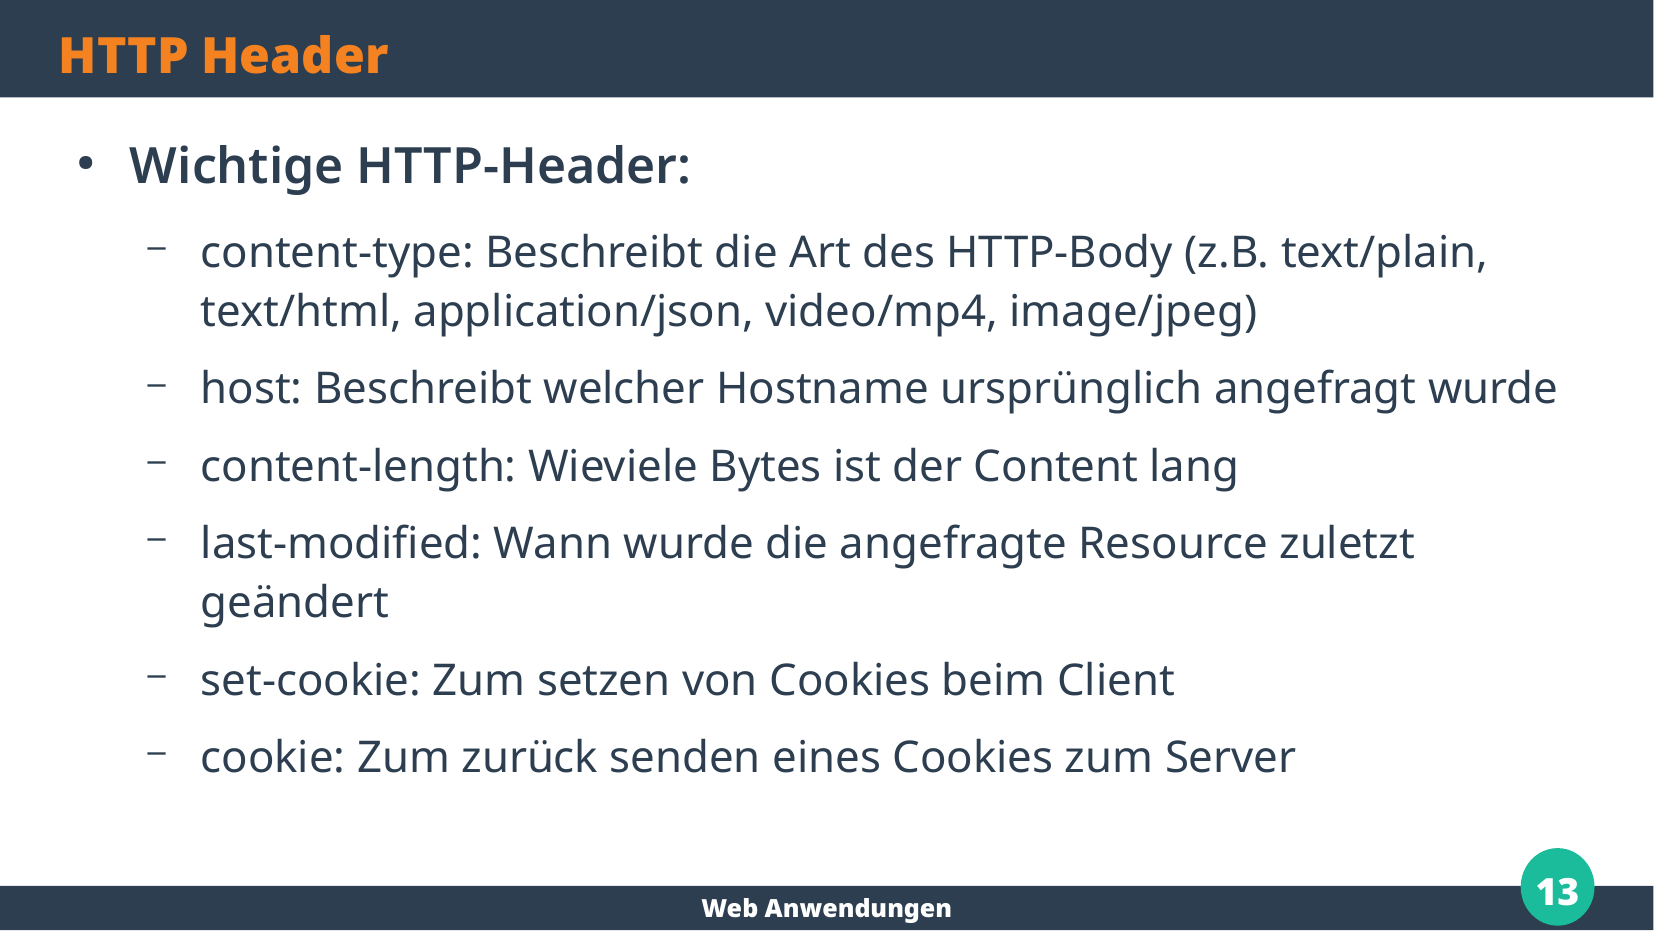

# HTTP Header
Wichtige HTTP-Header:
content-type: Beschreibt die Art des HTTP-Body (z.B. text/plain, text/html, application/json, video/mp4, image/jpeg)
host: Beschreibt welcher Hostname ursprünglich angefragt wurde
content-length: Wieviele Bytes ist der Content lang
last-modified: Wann wurde die angefragte Resource zuletzt geändert
set-cookie: Zum setzen von Cookies beim Client
cookie: Zum zurück senden eines Cookies zum Server
13